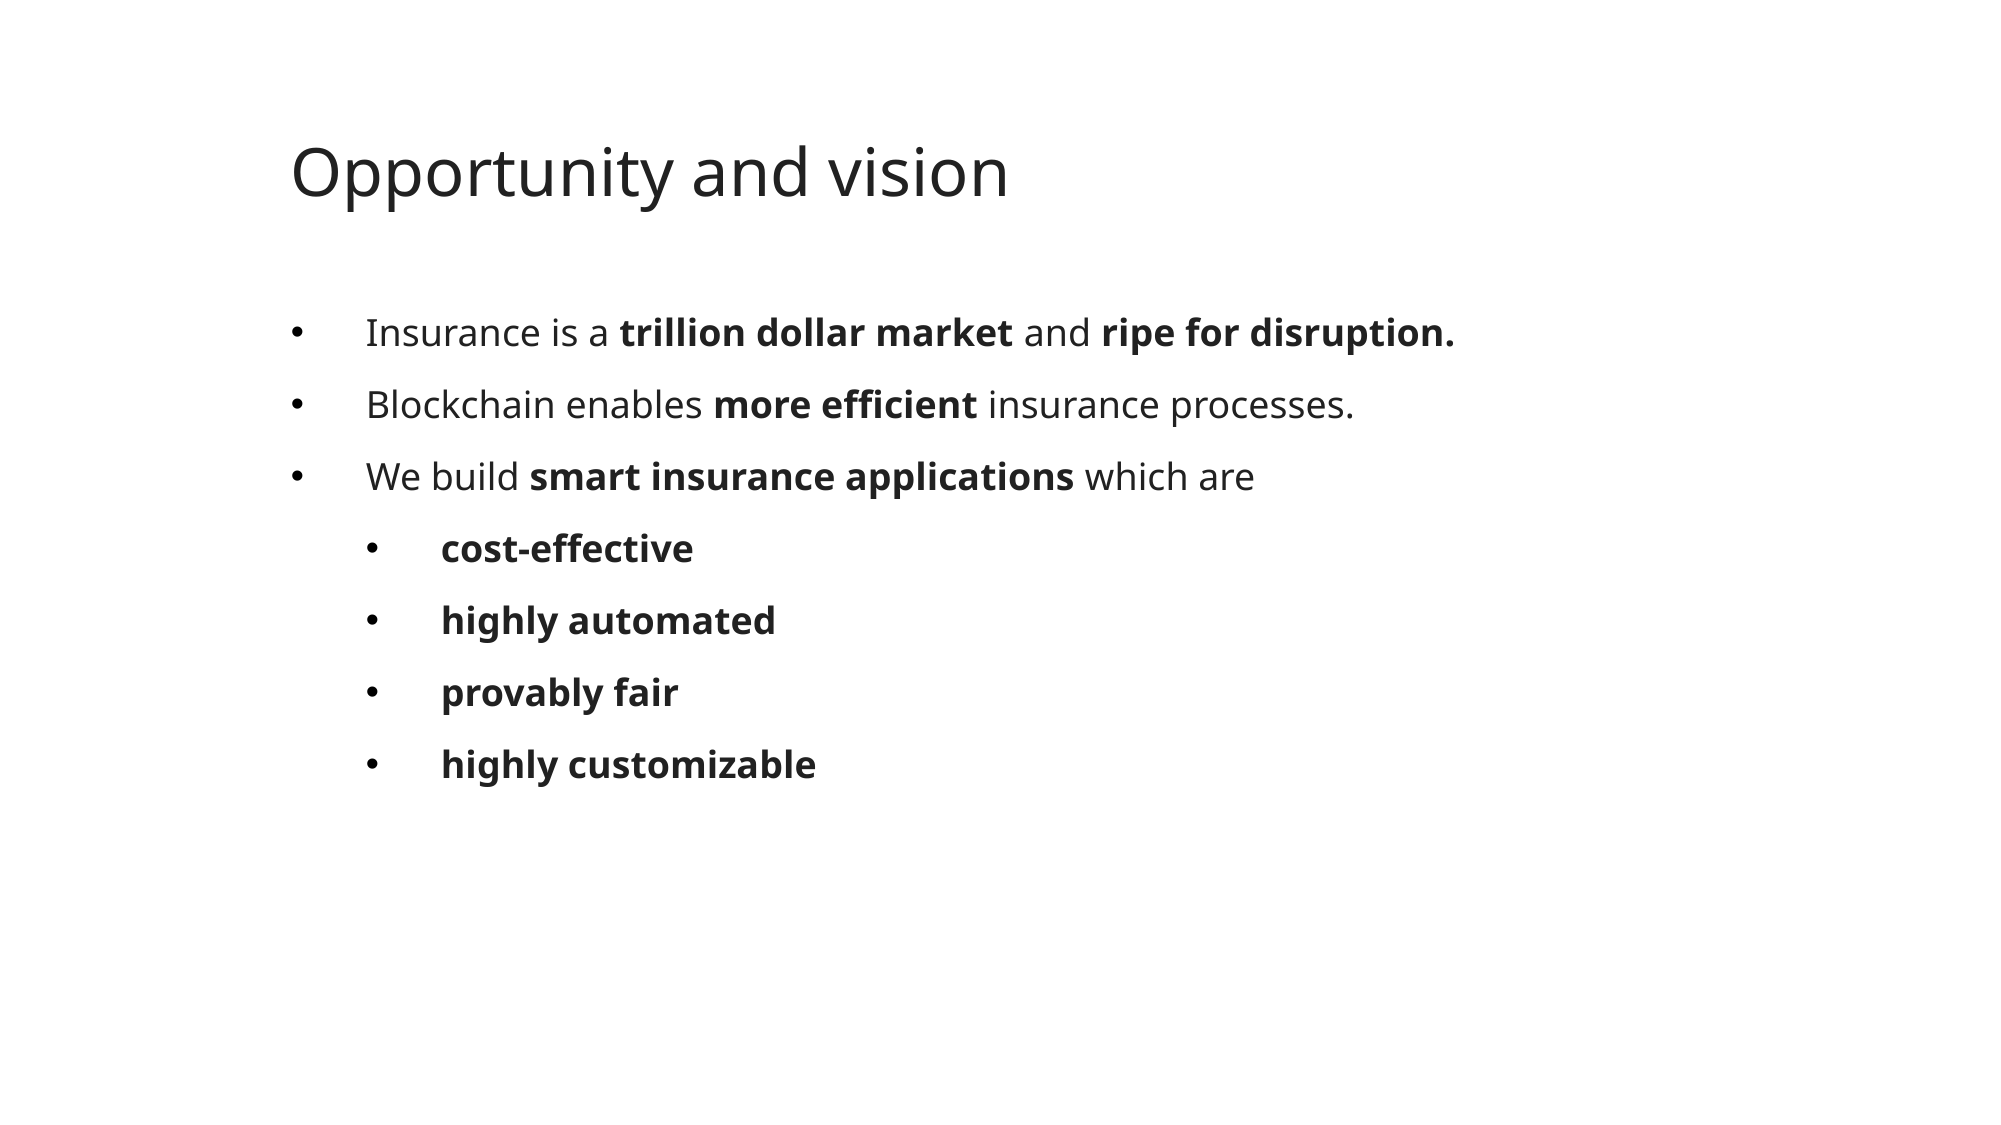

Opportunity and vision
Insurance is a trillion dollar market and ripe for disruption.
Blockchain enables more efficient insurance processes.
We build smart insurance applications which are
cost-effective
highly automated
provably fair
highly customizable